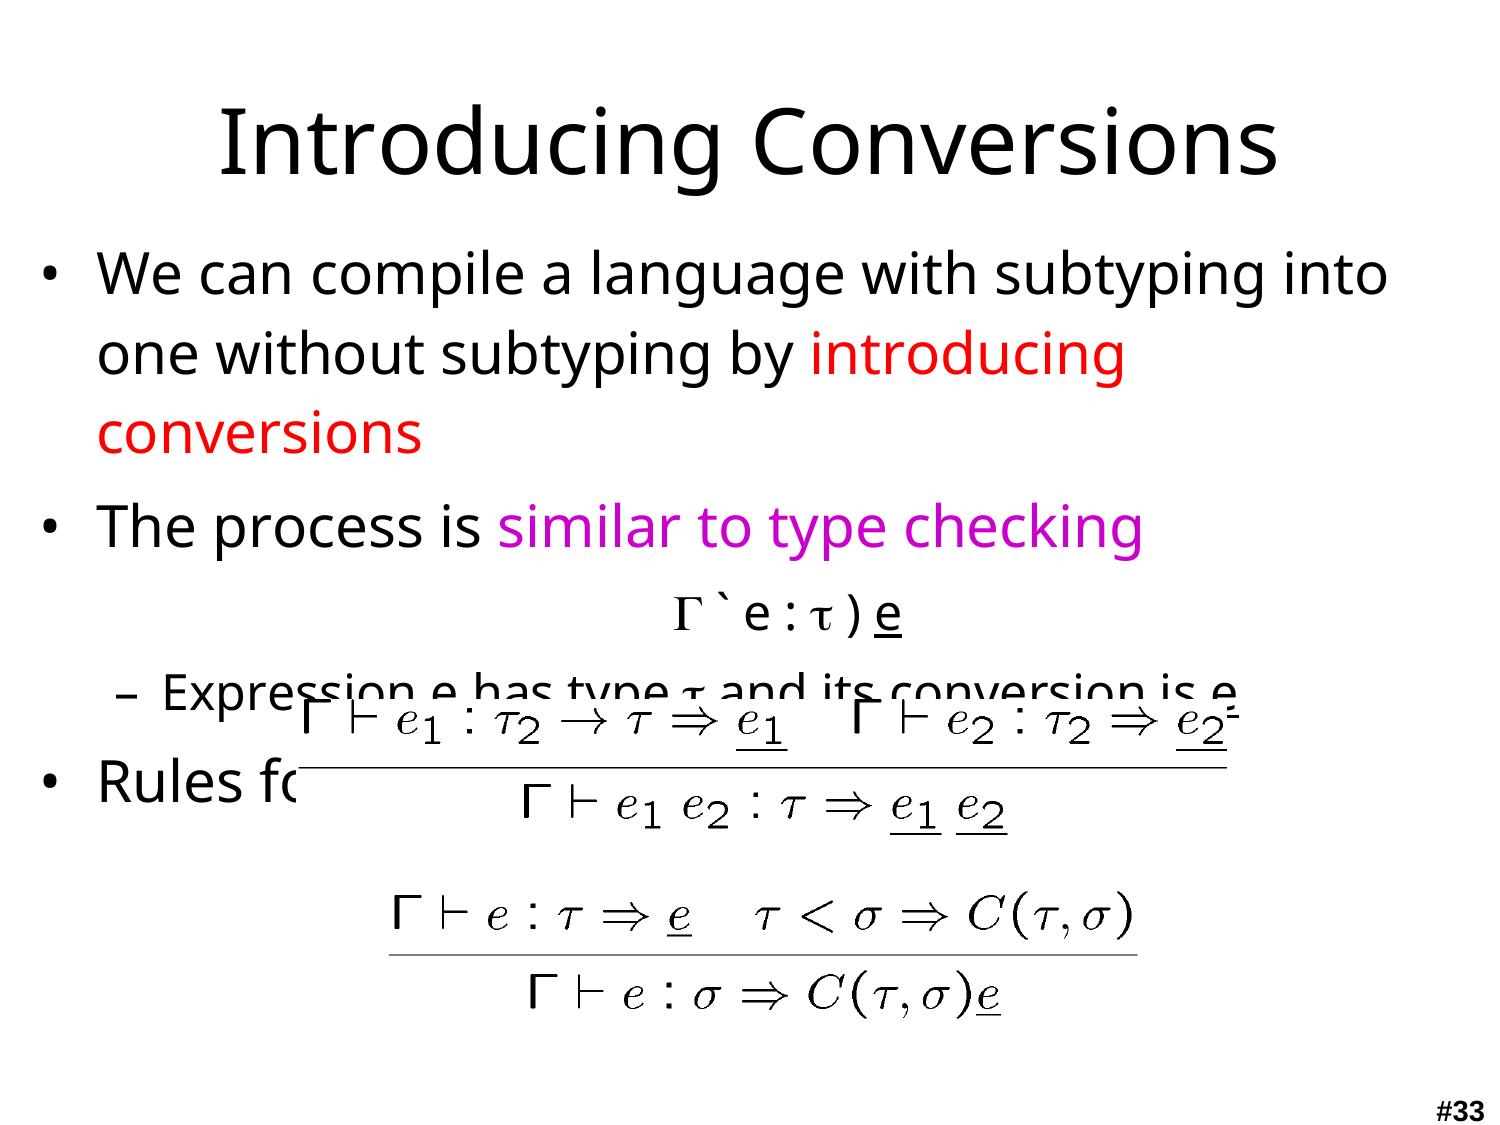

# Introducing Conversions
We can compile a language with subtyping into one without subtyping by introducing conversions
The process is similar to type checking
 ` e :  ) e
Expression e has type  and its conversion is e
Rules for the conversion process:
33